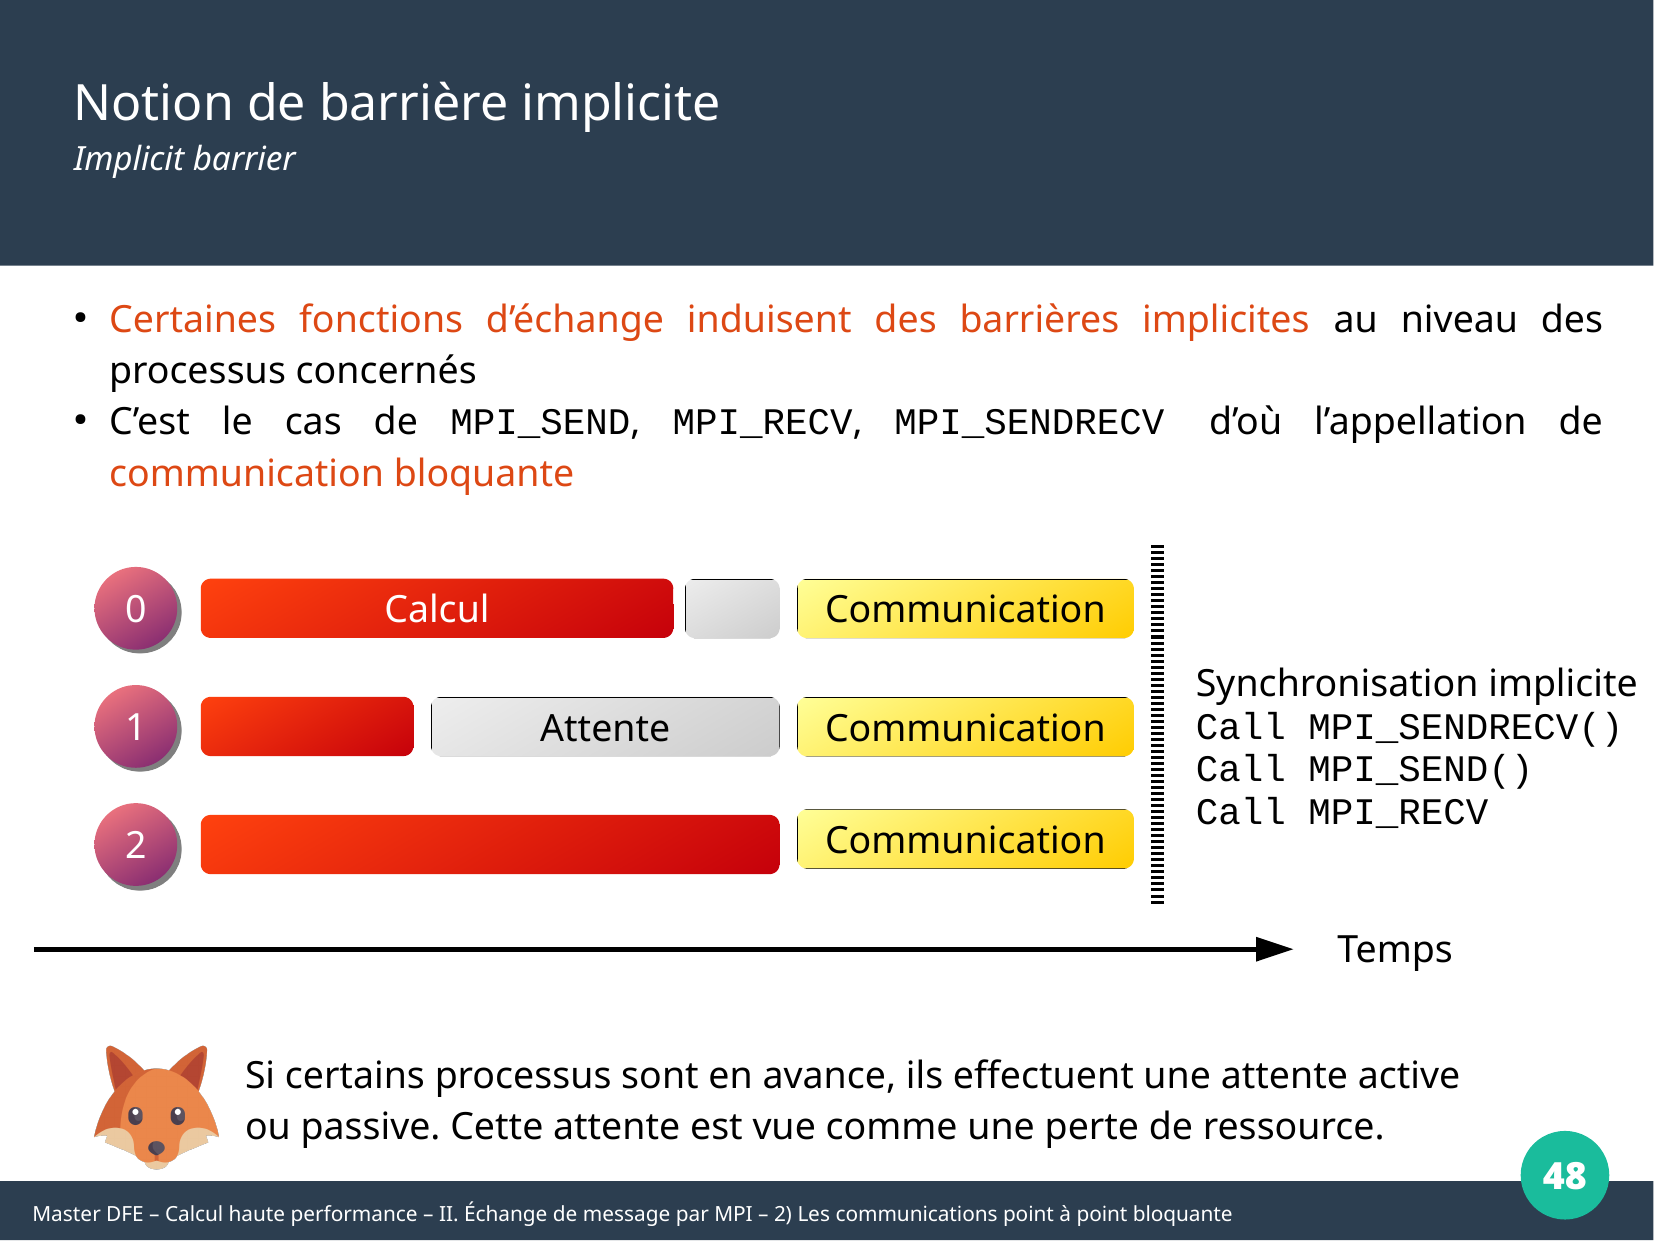

Notion de barrière implicite
Implicit barrier
Certaines fonctions d’échange induisent des barrières implicites au niveau des processus concernés
C’est le cas de MPI_SEND, MPI_RECV, MPI_SENDRECV d’où l’appellation de communication bloquante
0
Calcul
Communication
Synchronisation implicite
Call MPI_SENDRECV()
Call MPI_SEND()
Call MPI_RECV
1
Attente
Communication
2
Communication
Temps
Si certains processus sont en avance, ils effectuent une attente active ou passive. Cette attente est vue comme une perte de ressource.
48
Master DFE – Calcul haute performance – II. Échange de message par MPI – 2) Les communications point à point bloquante